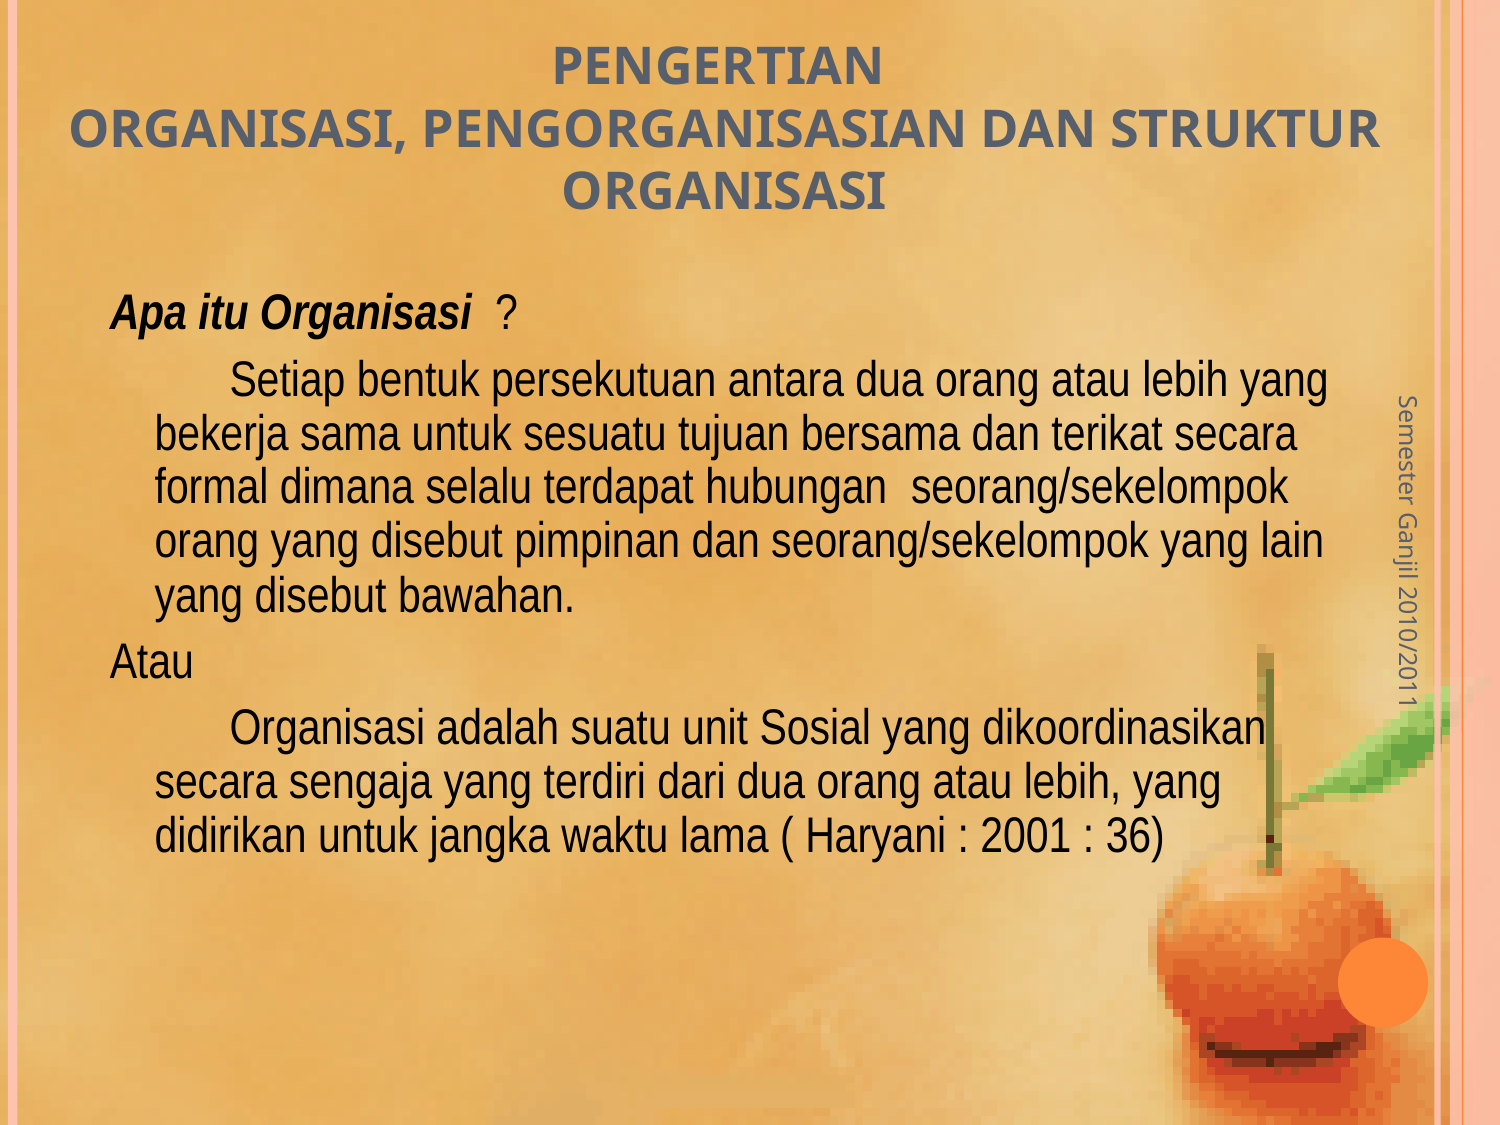

# PENGERTIAN ORGANISASI, PENGORGANISASIAN DAN STRUKTUR ORGANISASI
Apa itu Organisasi ?
	Setiap bentuk persekutuan antara dua orang atau lebih yang bekerja sama untuk sesuatu tujuan bersama dan terikat secara formal dimana selalu terdapat hubungan seorang/sekelompok orang yang disebut pimpinan dan seorang/sekelompok yang lain yang disebut bawahan.
Atau
	Organisasi adalah suatu unit Sosial yang dikoordinasikan secara sengaja yang terdiri dari dua orang atau lebih, yang didirikan untuk jangka waktu lama ( Haryani : 2001 : 36)
Semester Ganjil 2010/2011